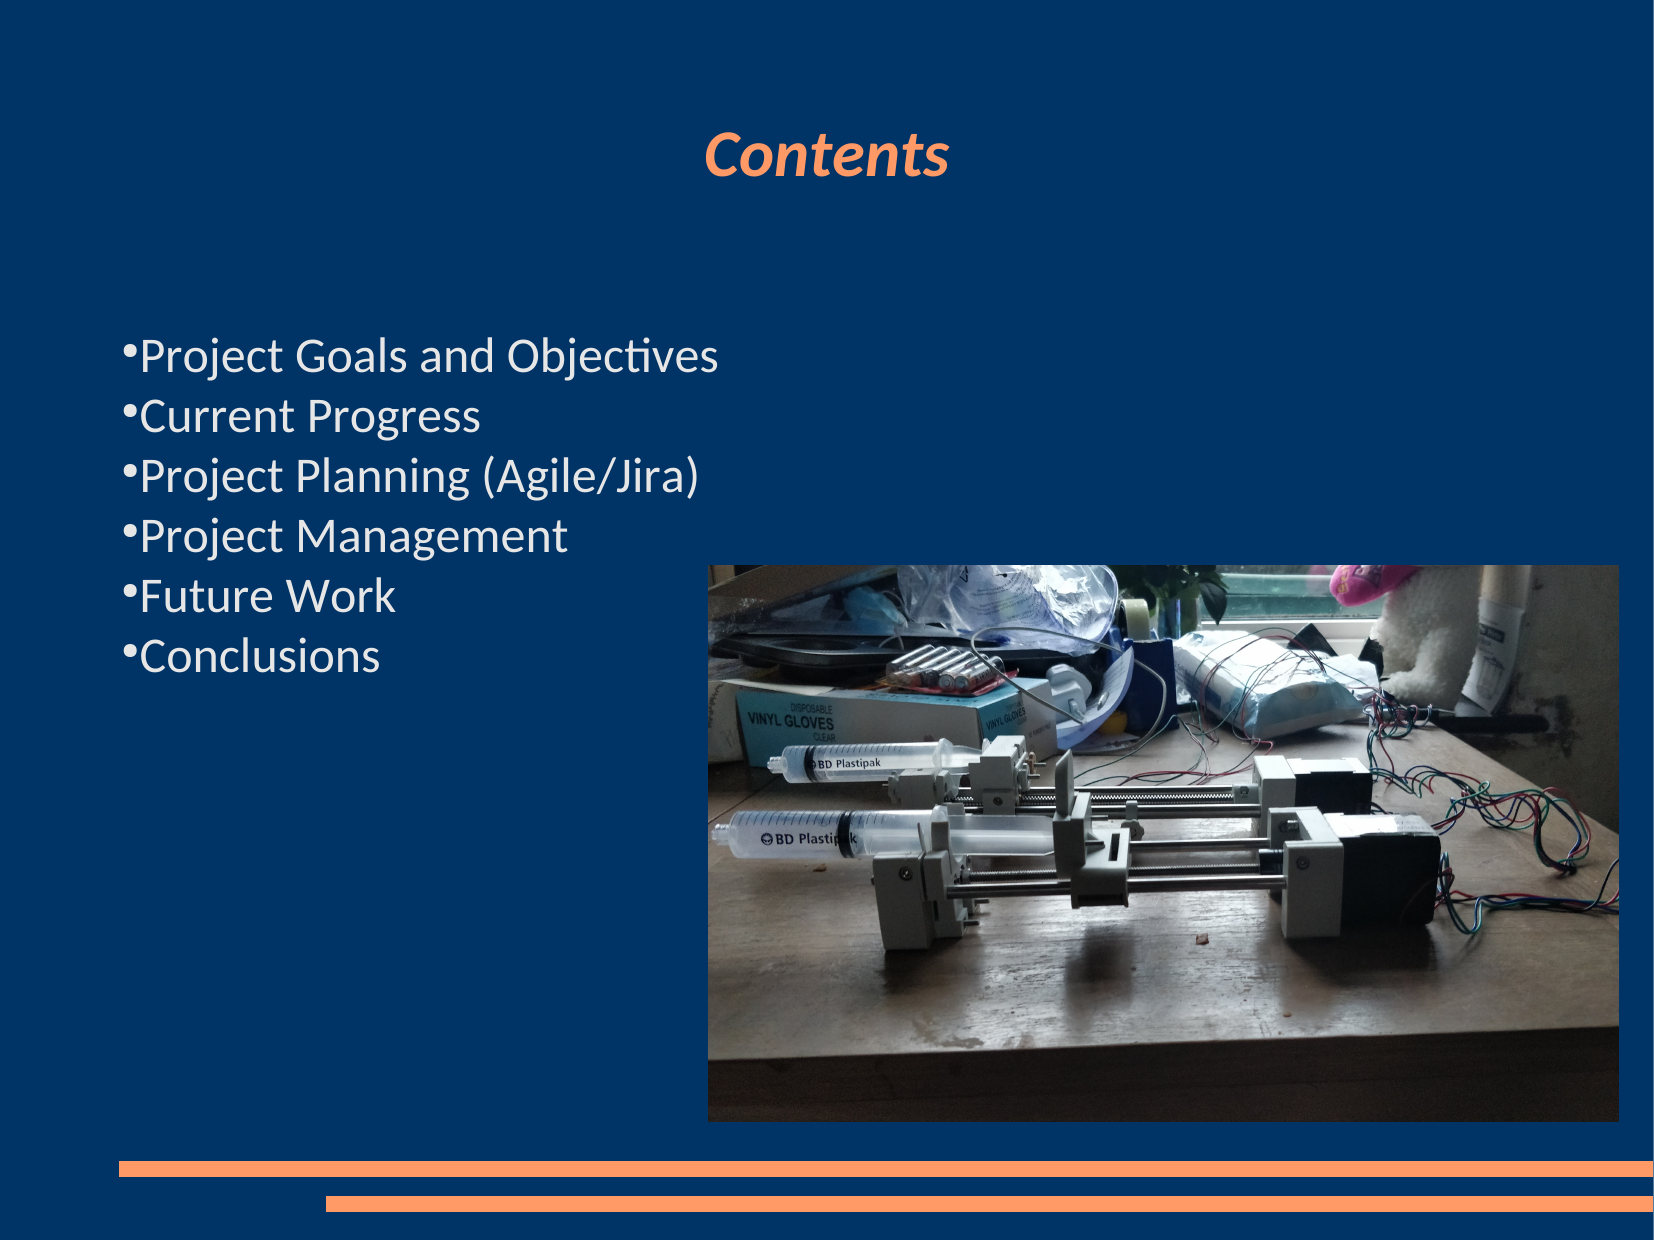

# Contents
Project Goals and Objectives
Current Progress
Project Planning (Agile/Jira)
Project Management
Future Work
Conclusions